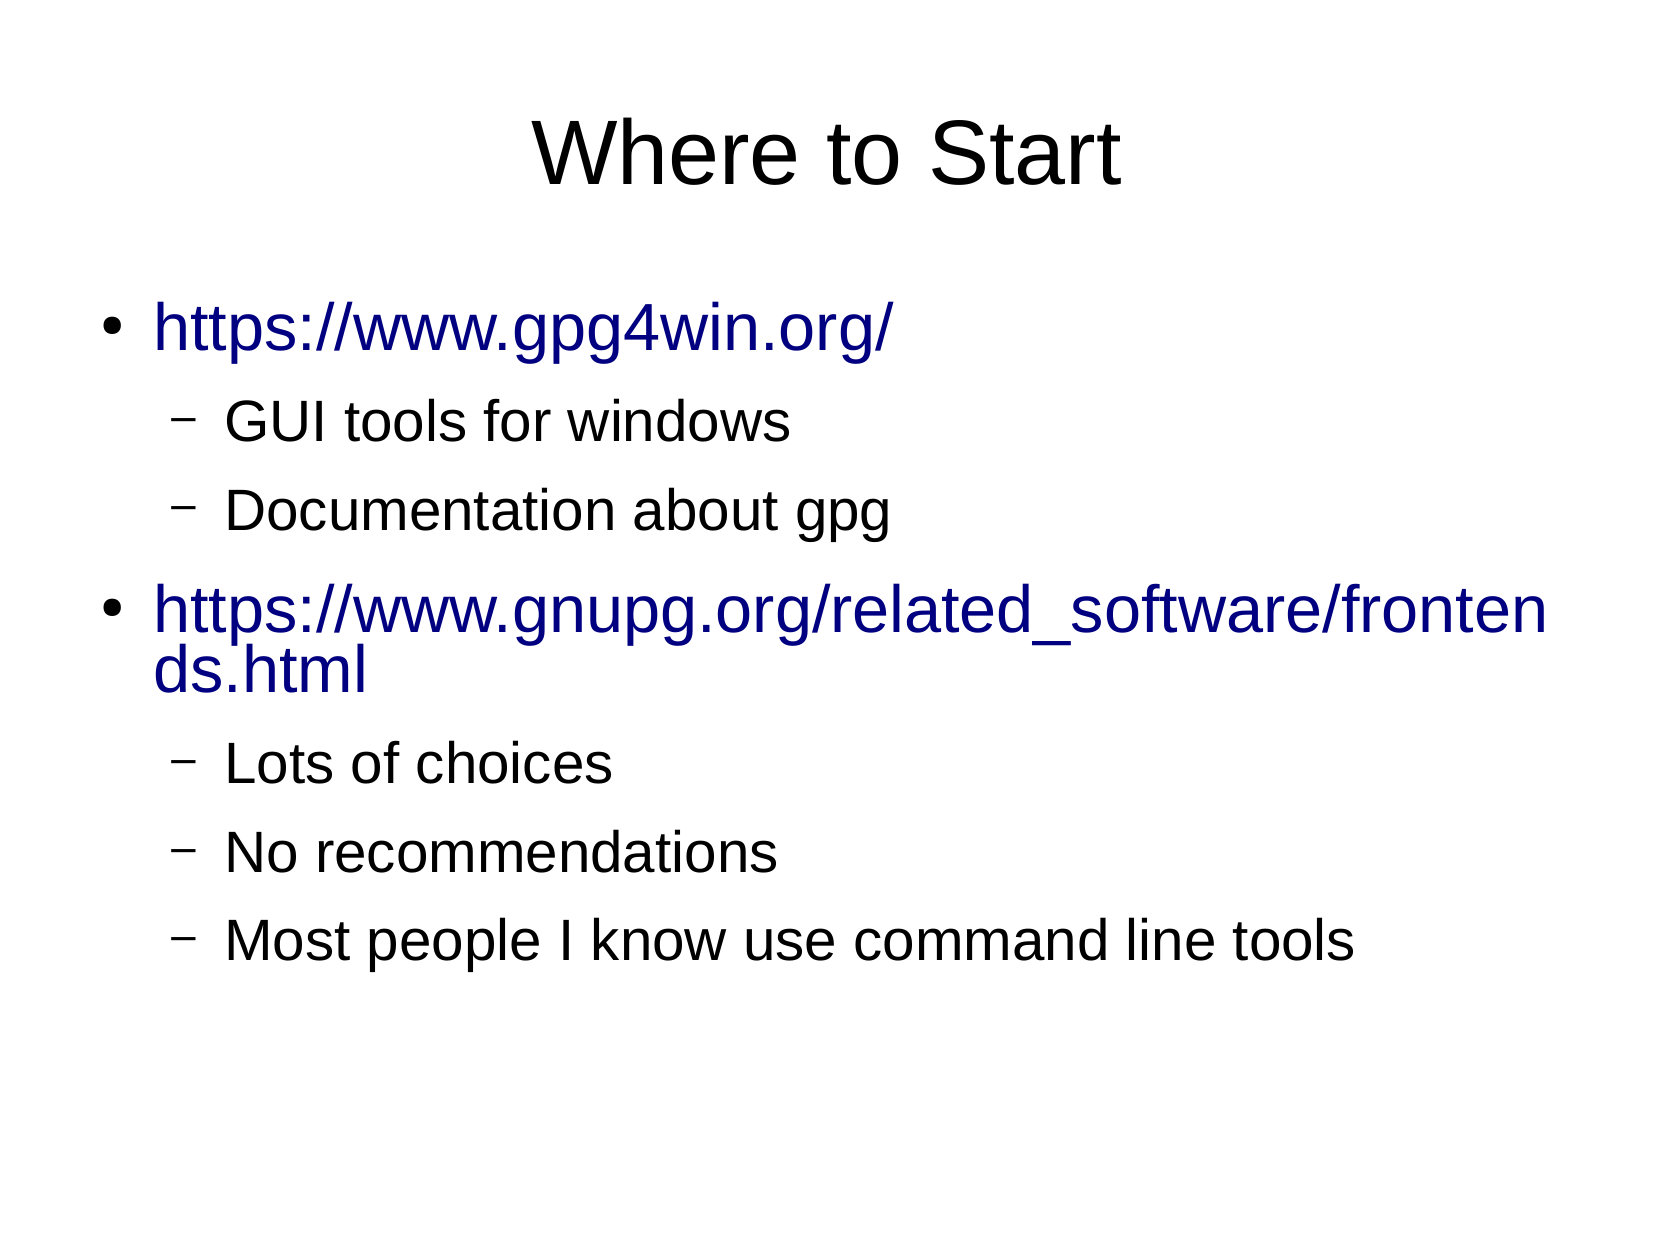

# Where to Start
https://www.gpg4win.org/
GUI tools for windows
Documentation about gpg
https://www.gnupg.org/related_software/frontends.html
Lots of choices
No recommendations
Most people I know use command line tools